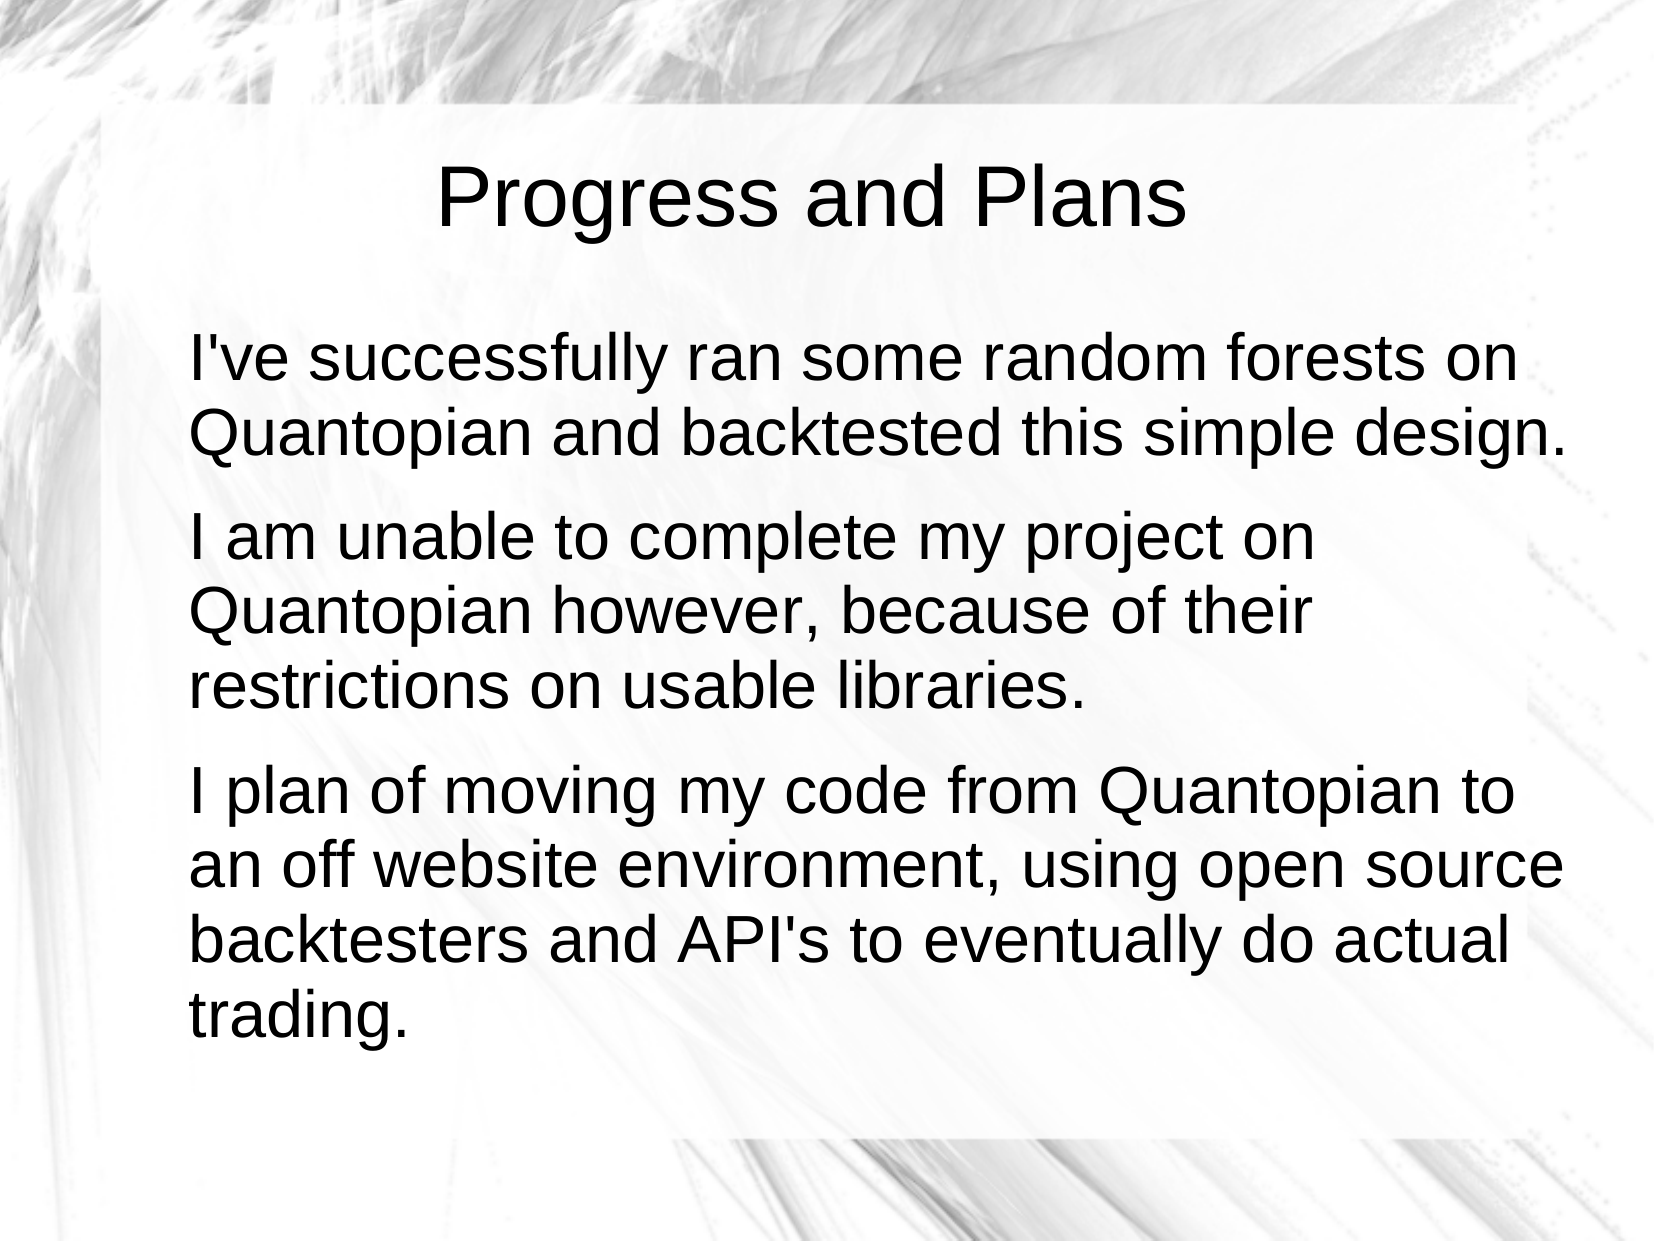

# Progress and Plans
I've successfully ran some random forests on Quantopian and backtested this simple design.
I am unable to complete my project on Quantopian however, because of their restrictions on usable libraries.
I plan of moving my code from Quantopian to an off website environment, using open source backtesters and API's to eventually do actual trading.